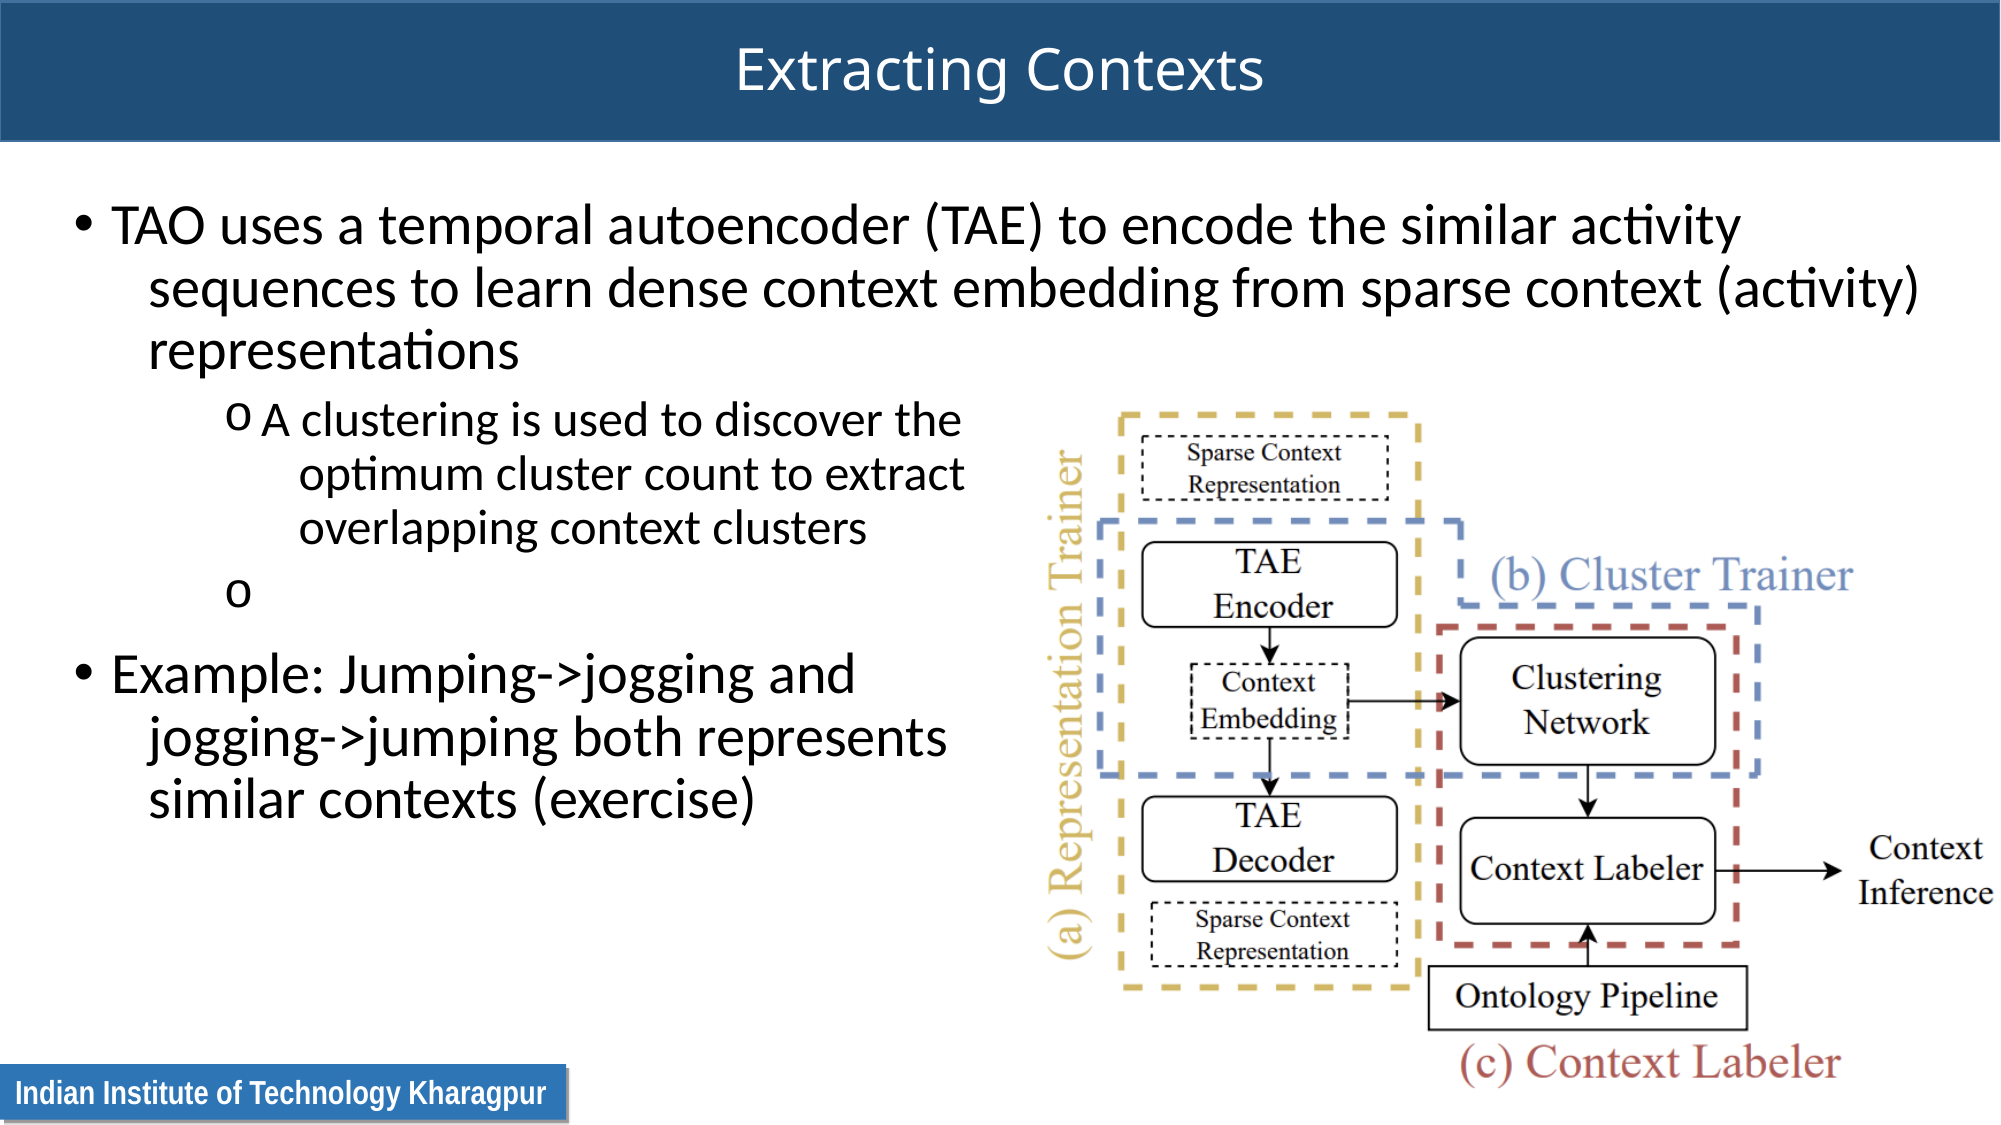

Extracting Contexts
# TAO uses a temporal autoencoder (TAE) to encode the similar activity sequences to learn dense context embedding from sparse context (activity) representations
A clustering is used to discover the
optimum cluster count to extract
overlapping context clusters
Example: Jumping->jogging and
jogging->jumping both represents
similar contexts (exercise)